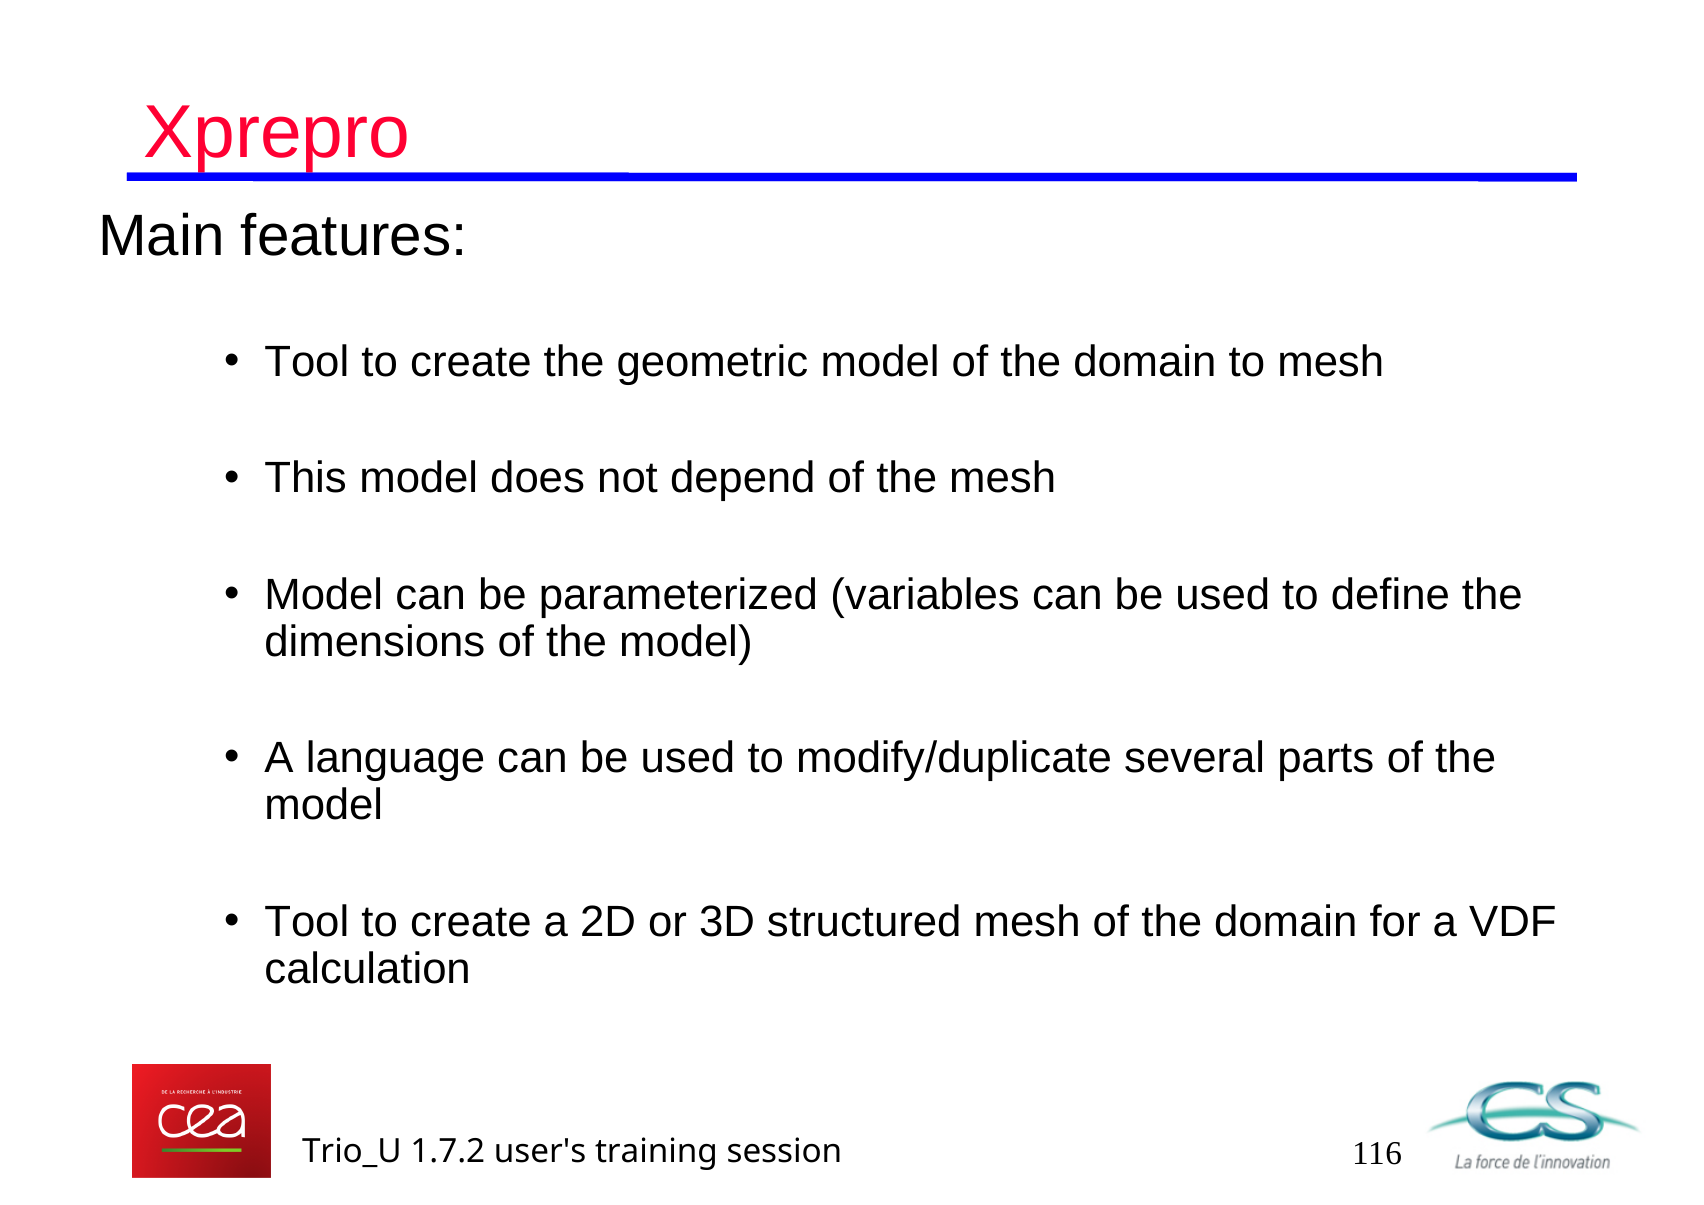

# Xprepro
 Main features:
Tool to create the geometric model of the domain to mesh
This model does not depend of the mesh
Model can be parameterized (variables can be used to define the dimensions of the model)
A language can be used to modify/duplicate several parts of the model
Tool to create a 2D or 3D structured mesh of the domain for a VDF calculation
Trio_U 1.7.2 user's training session
116